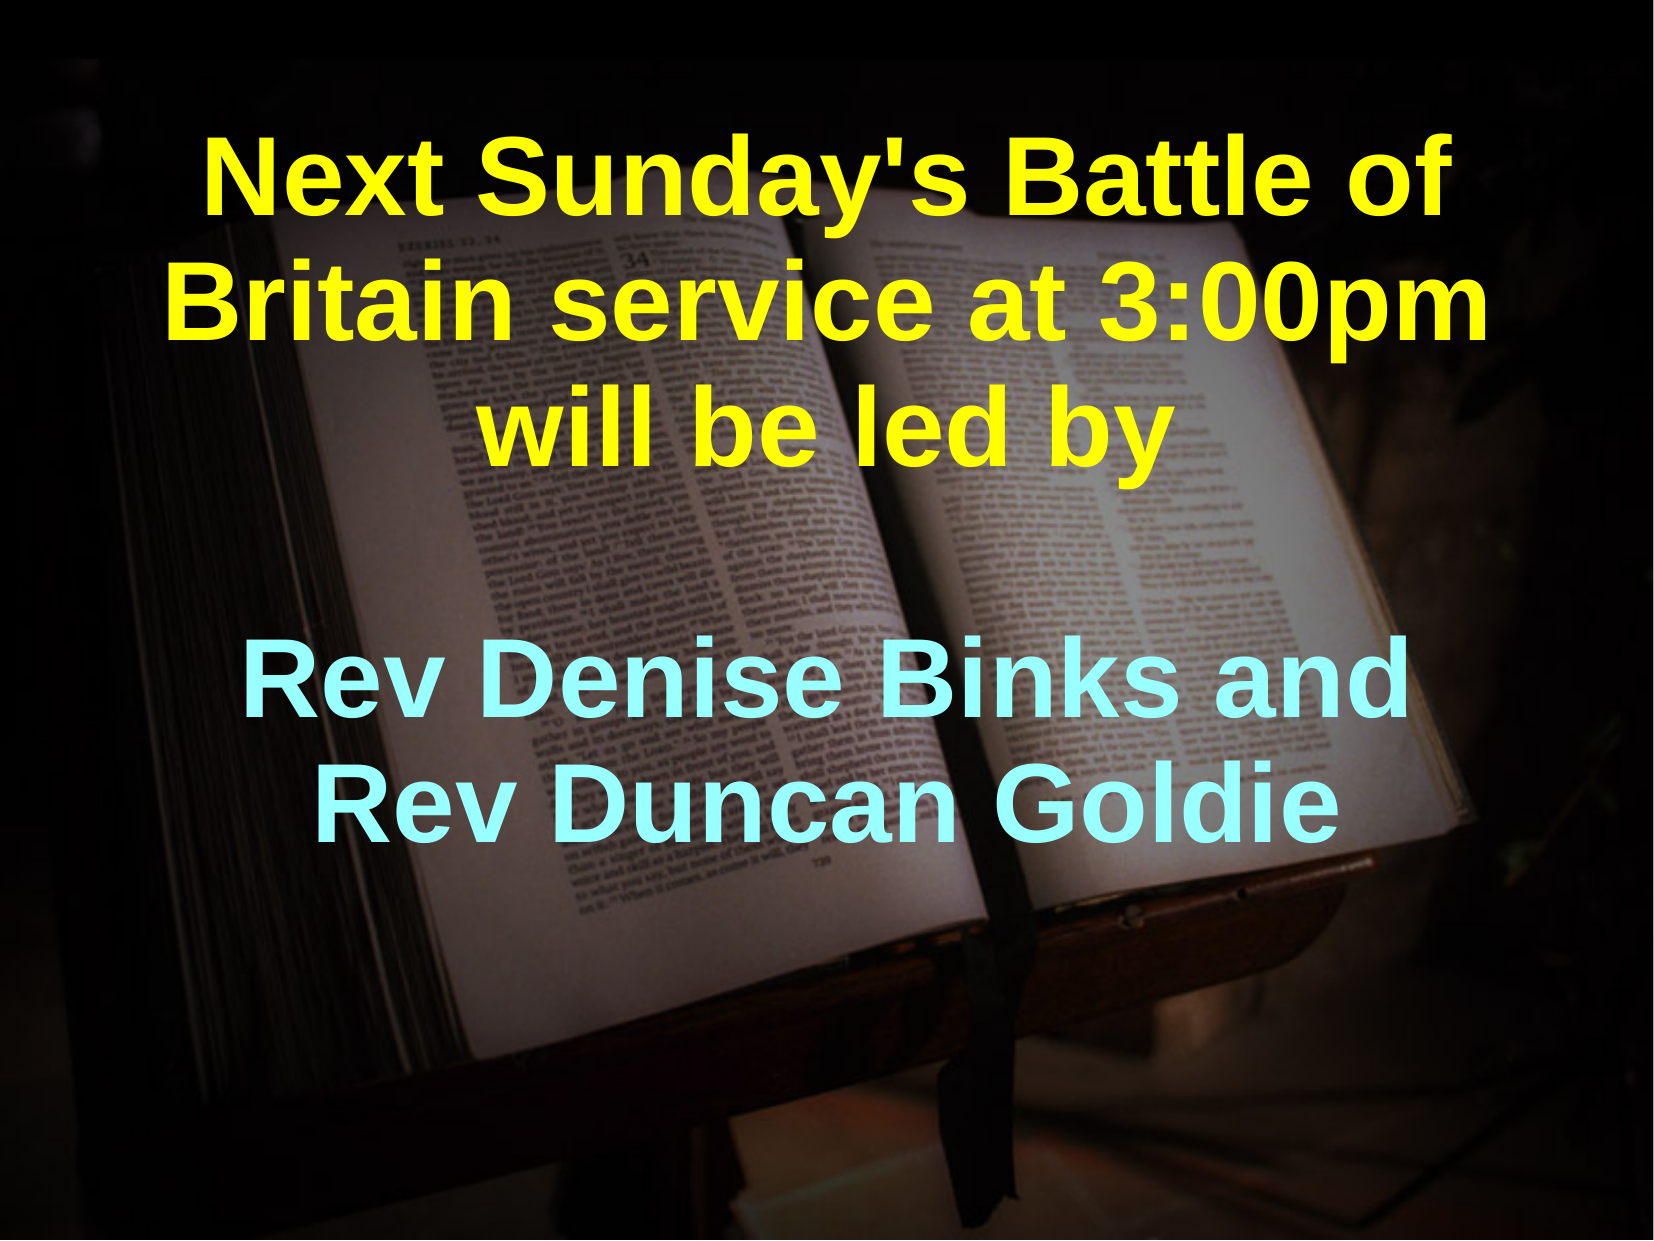

#
Next Sunday's Battle of Britain service at 3:00pm
will be led by
Rev Denise Binks and Rev Duncan Goldie